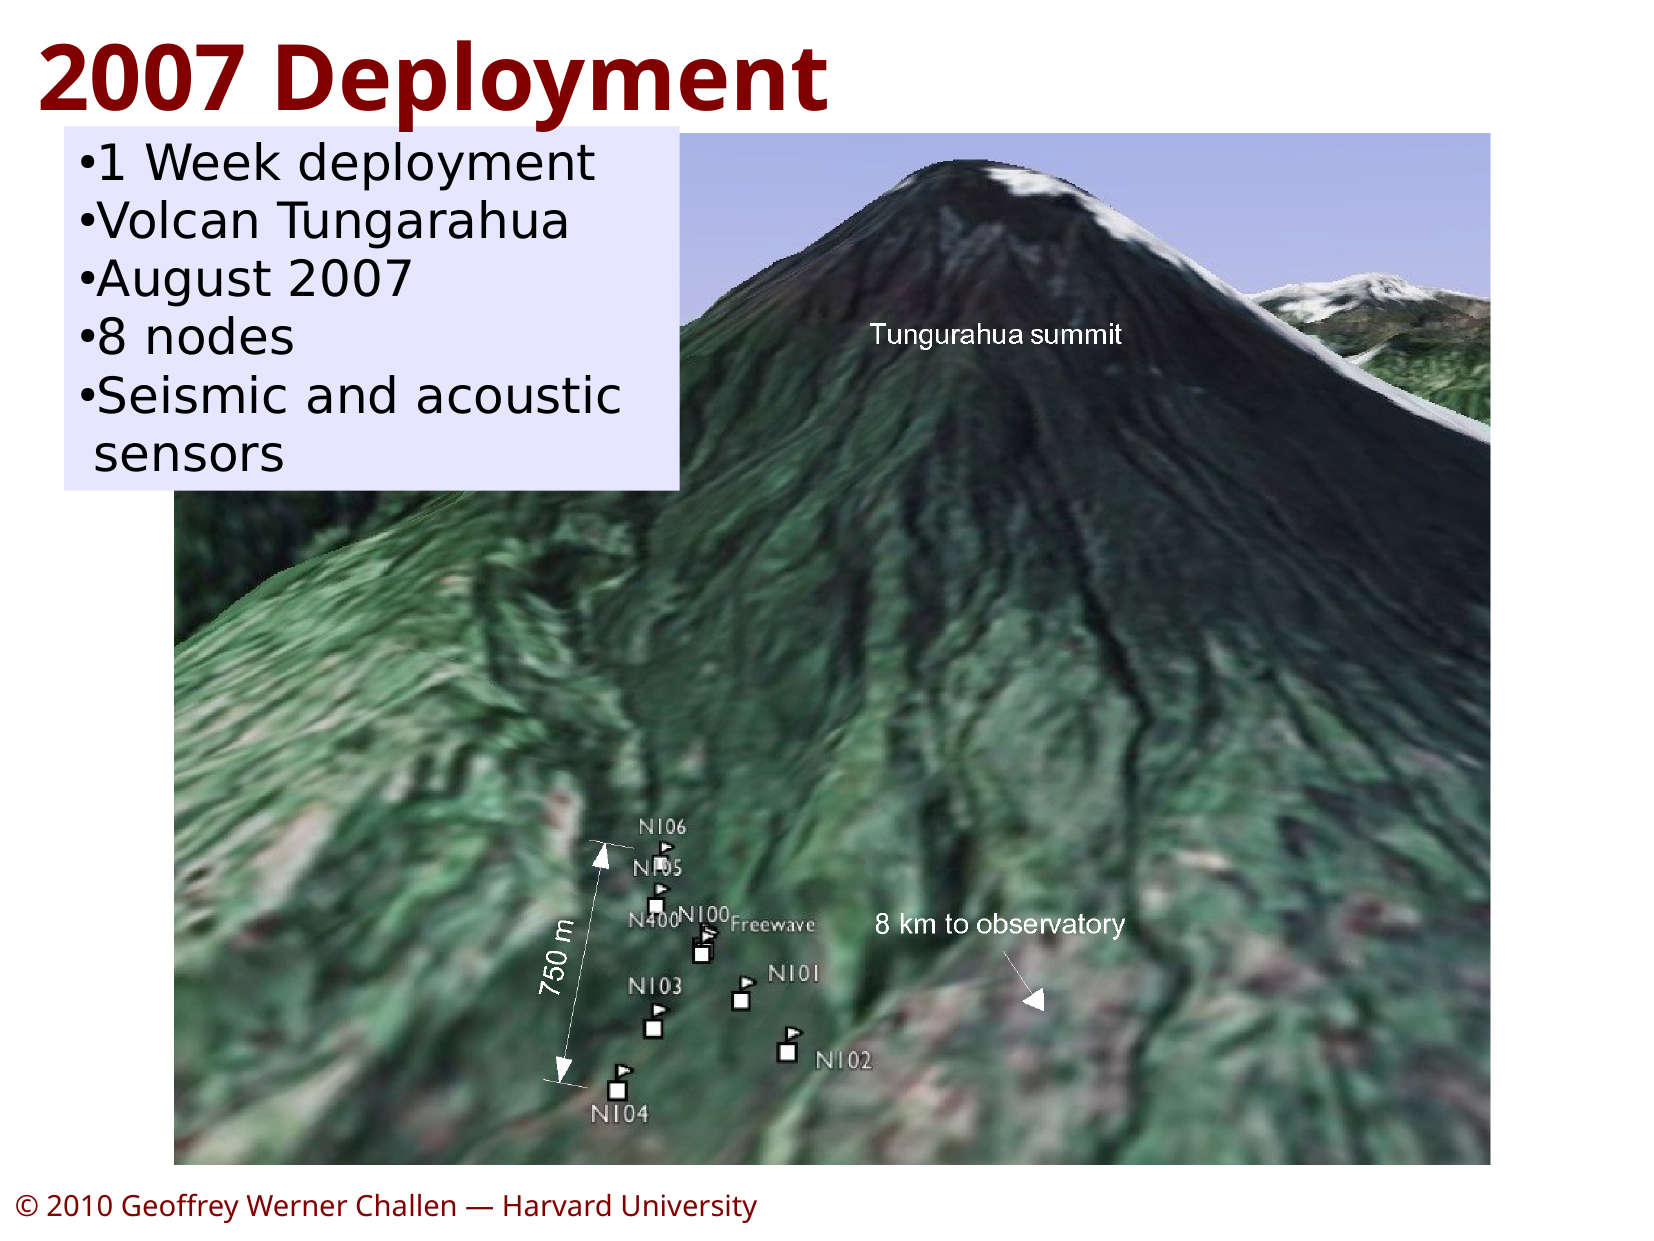

# 2007 Deployment
1 Week deployment
Volcan Tungarahua
August 2007
8 nodes
Seismic and acoustic sensors